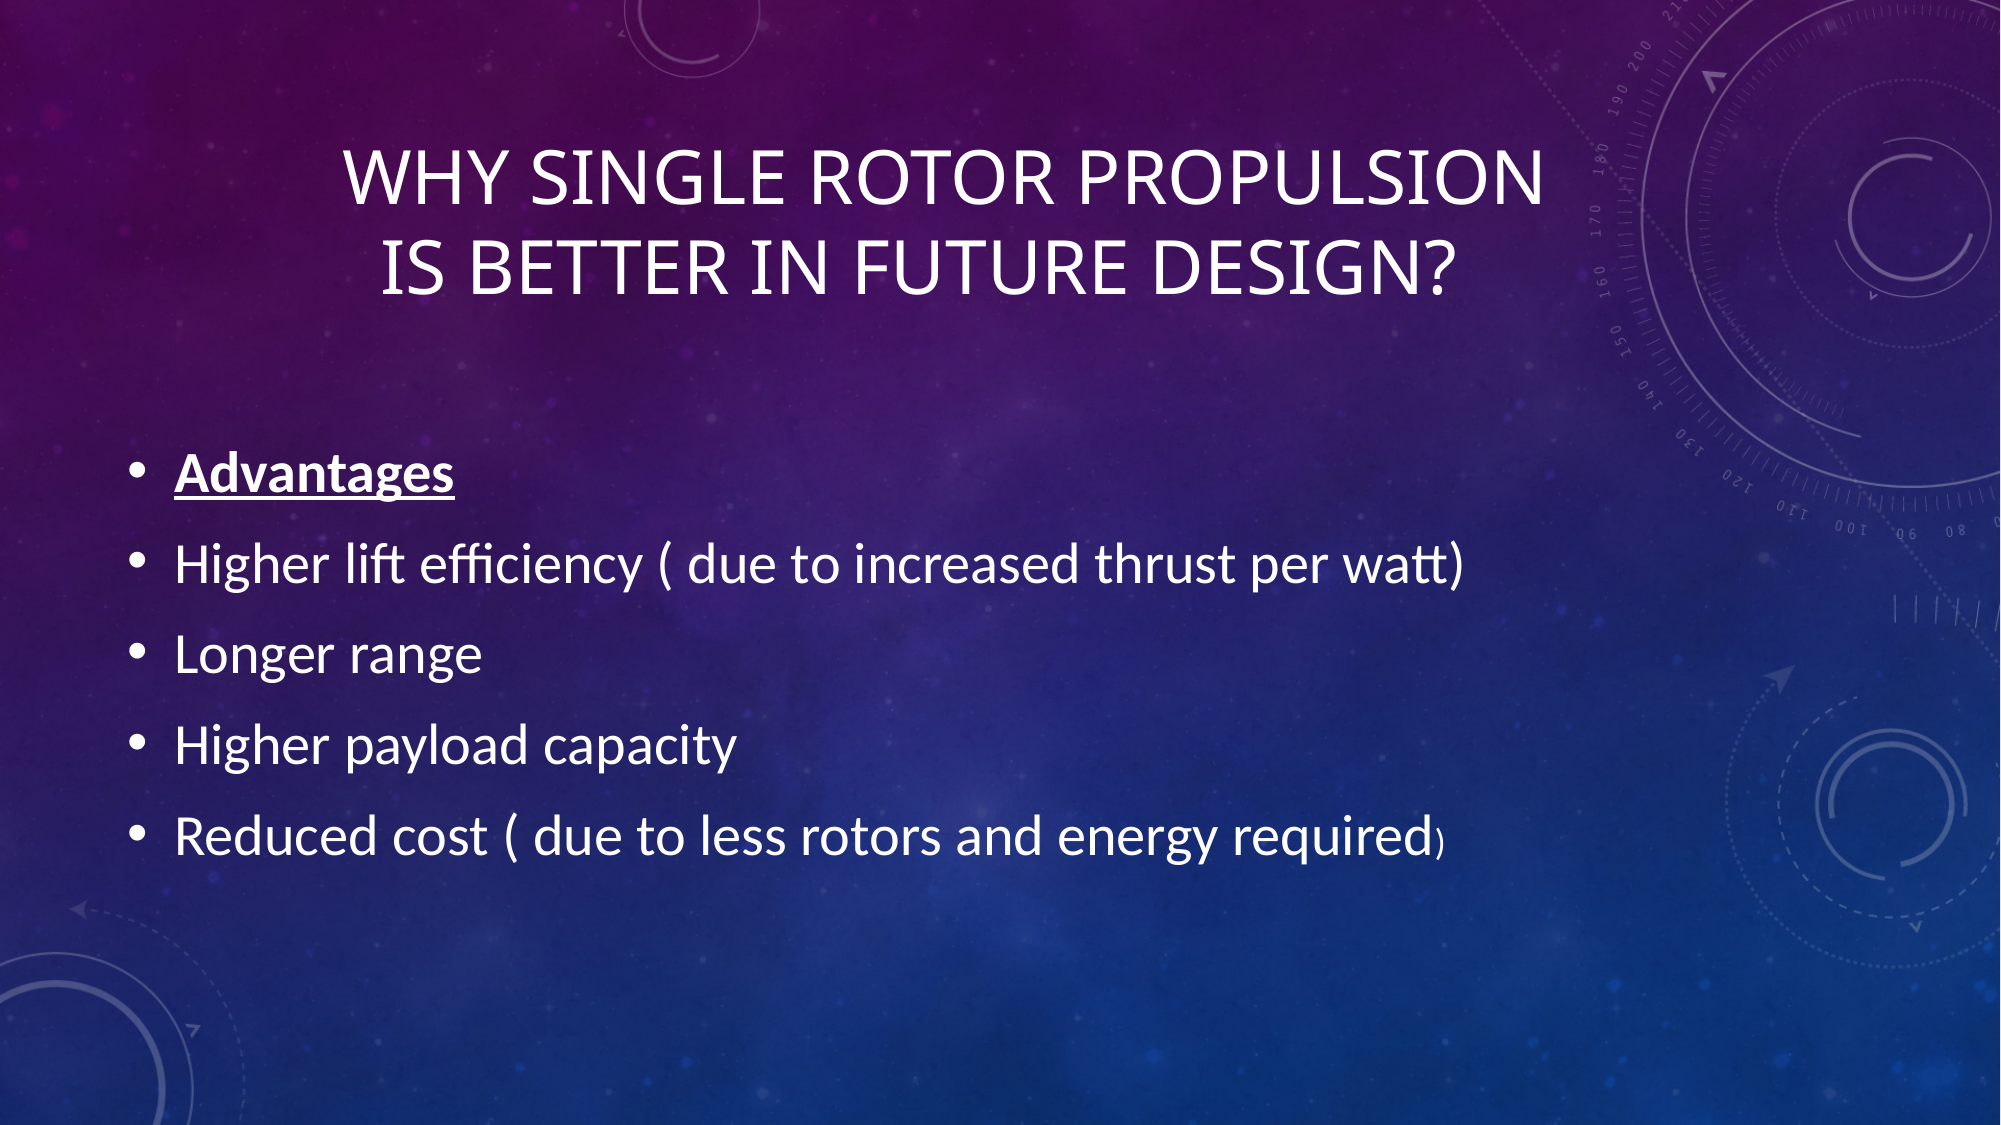

# WHY Single rotor propulsion is better in future design?
Advantages
Higher lift efficiency ( due to increased thrust per watt)
Longer range
Higher payload capacity
Reduced cost ( due to less rotors and energy required)